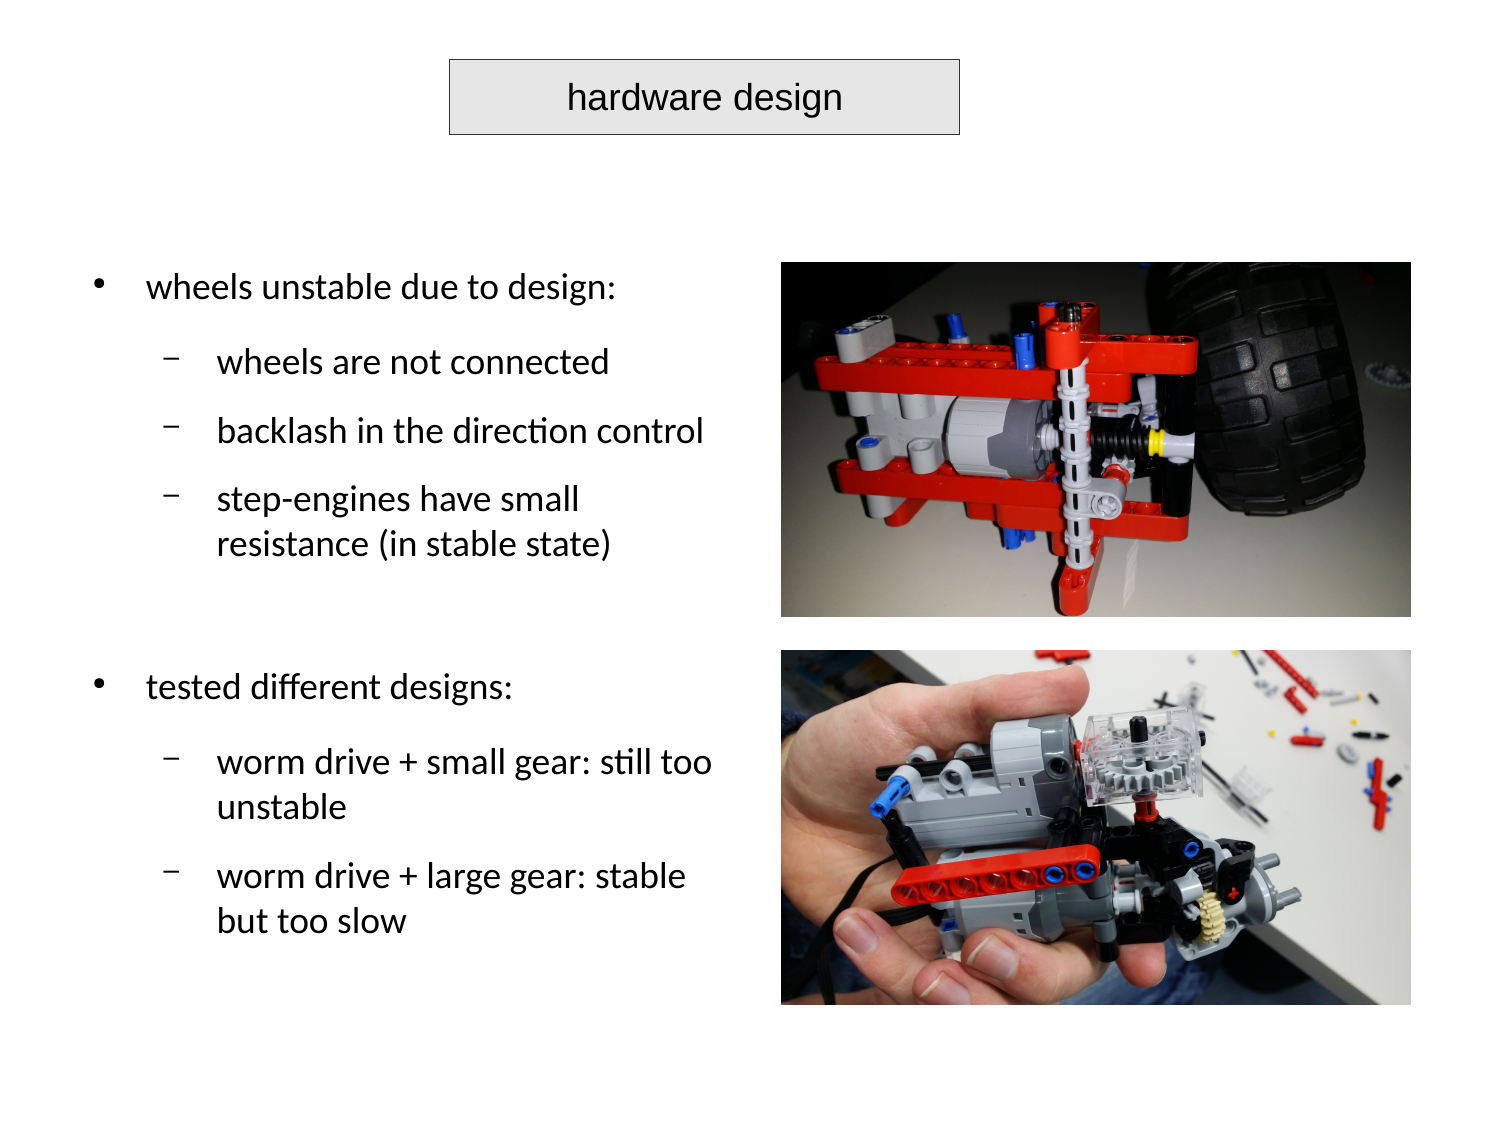

hardware design
# wheels unstable due to design:
wheels are not connected
backlash in the direction control
step-engines have small resistance (in stable state)
tested different designs:
worm drive + small gear: still too unstable
worm drive + large gear: stable but too slow